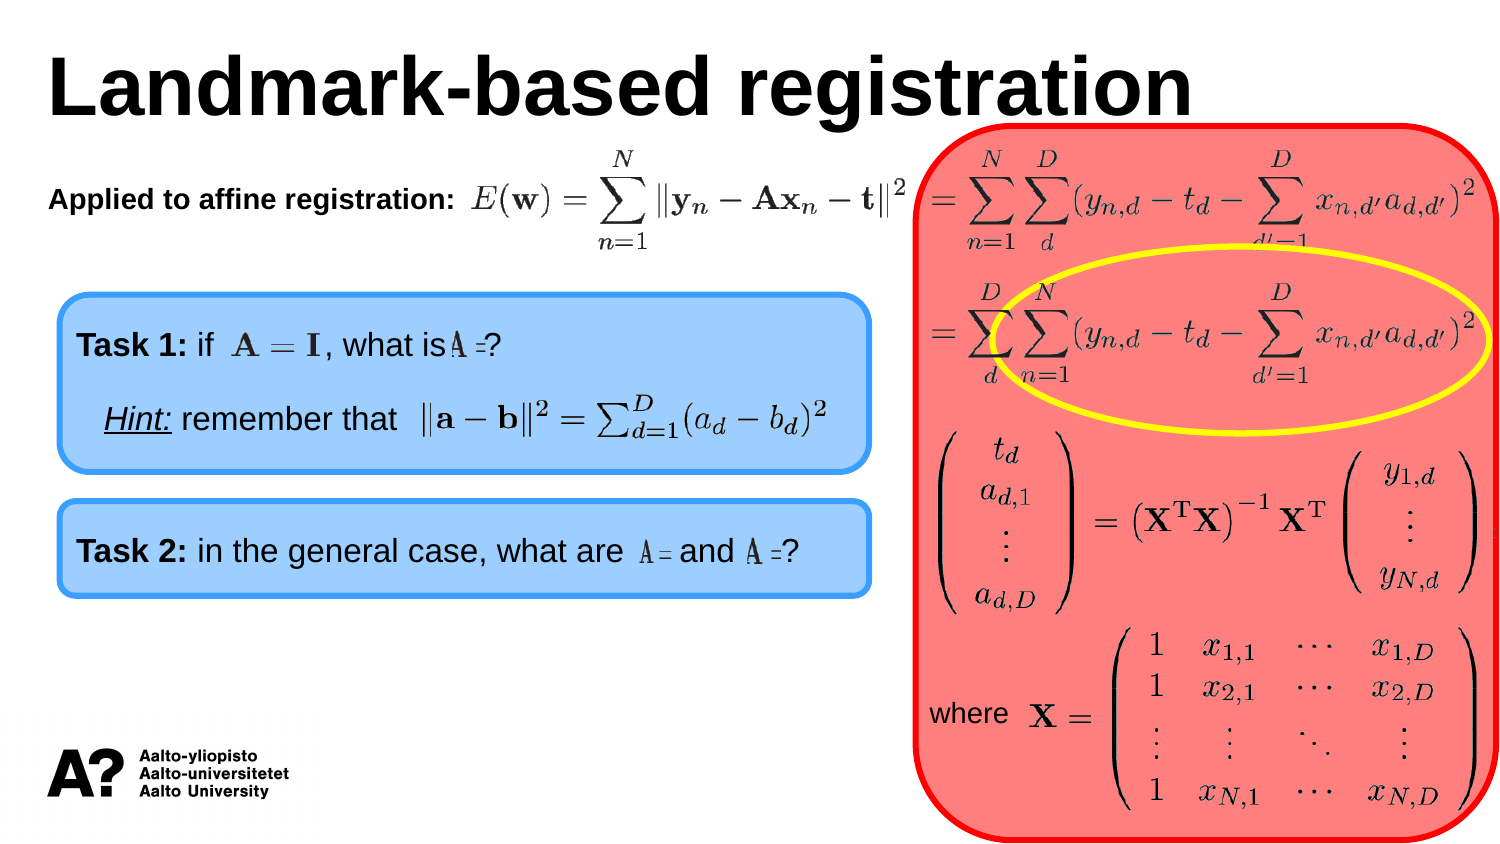

# Landmark-based registration
Applied to affine registration:
 Task 1: if , what is ?
 Hint: remember that
 Task 2: in the general case, what are and ?
where